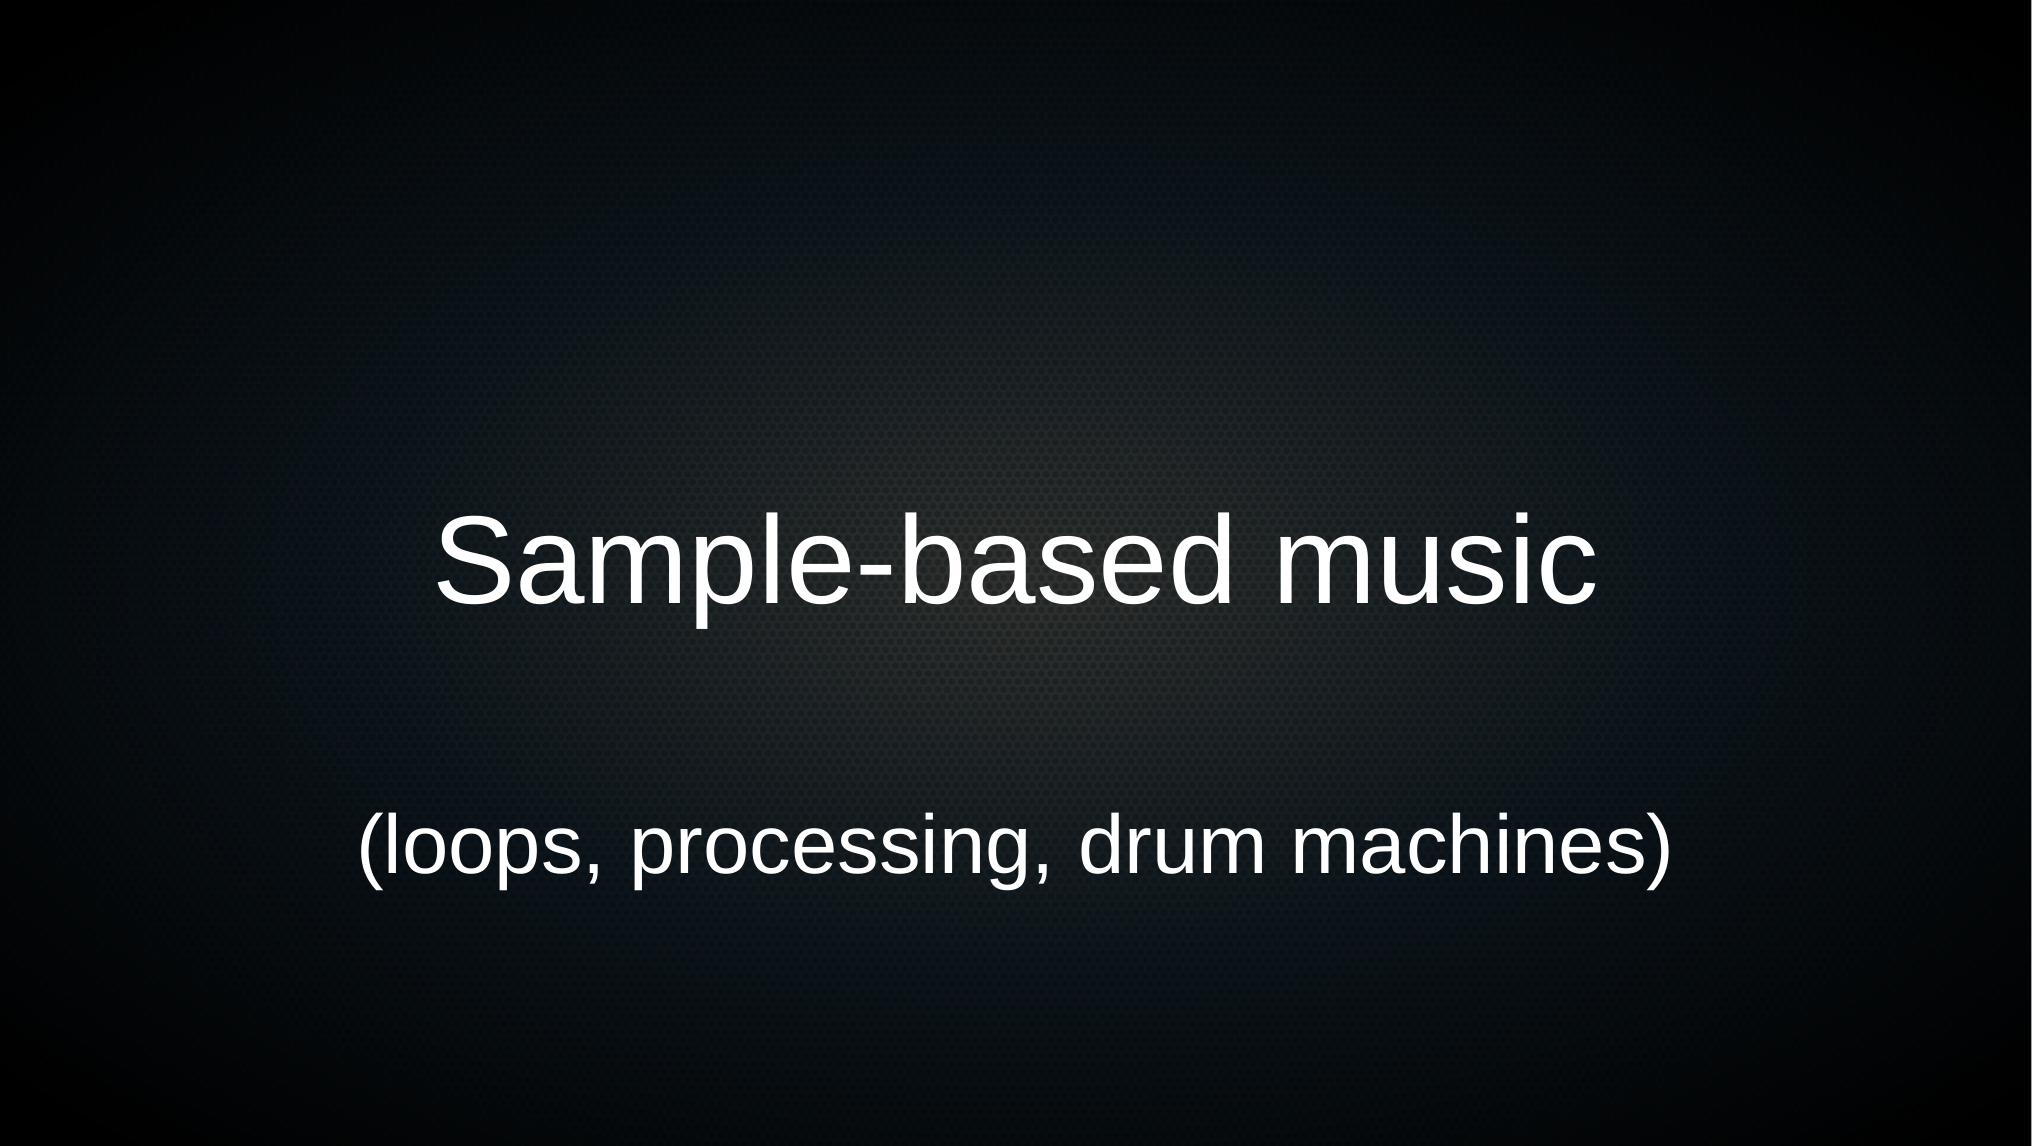

# Sample-based music
(loops, processing, drum machines)